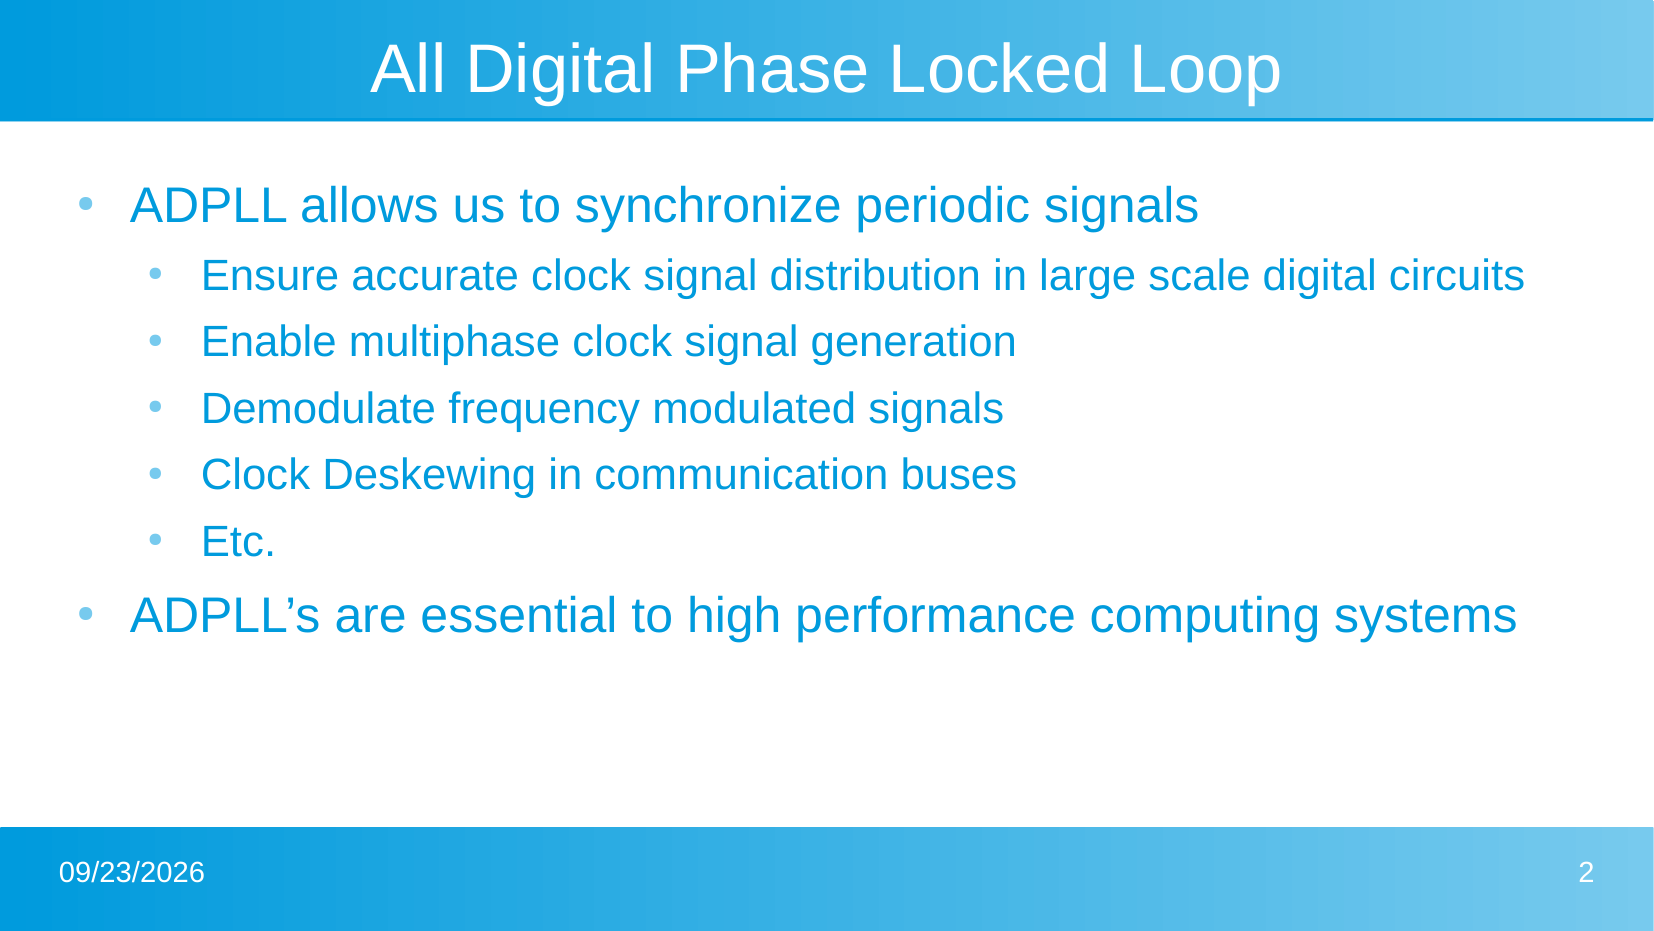

# All Digital Phase Locked Loop
ADPLL allows us to synchronize periodic signals
Ensure accurate clock signal distribution in large scale digital circuits
Enable multiphase clock signal generation
Demodulate frequency modulated signals
Clock Deskewing in communication buses
Etc.
ADPLL’s are essential to high performance computing systems
2